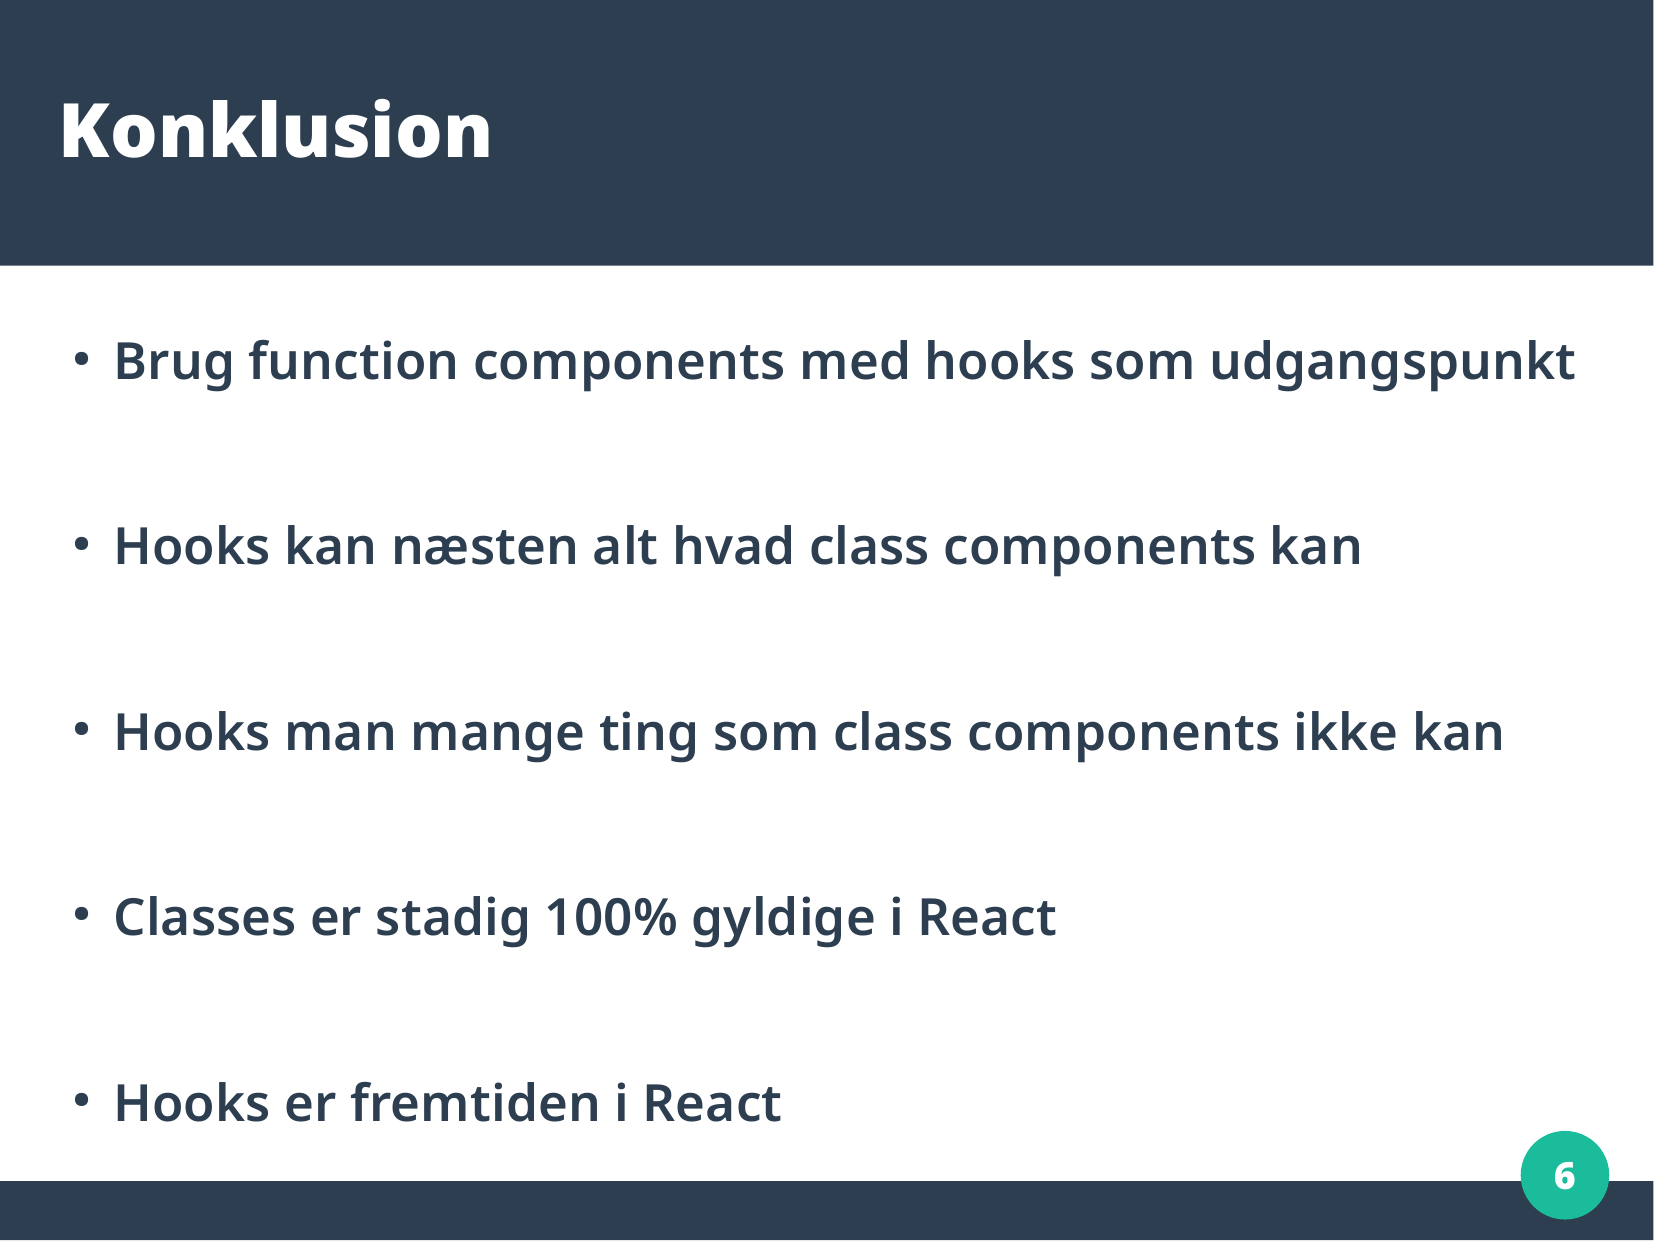

# Konklusion
Brug function components med hooks som udgangspunkt
Hooks kan næsten alt hvad class components kan
Hooks man mange ting som class components ikke kan
Classes er stadig 100% gyldige i React
Hooks er fremtiden i React
6